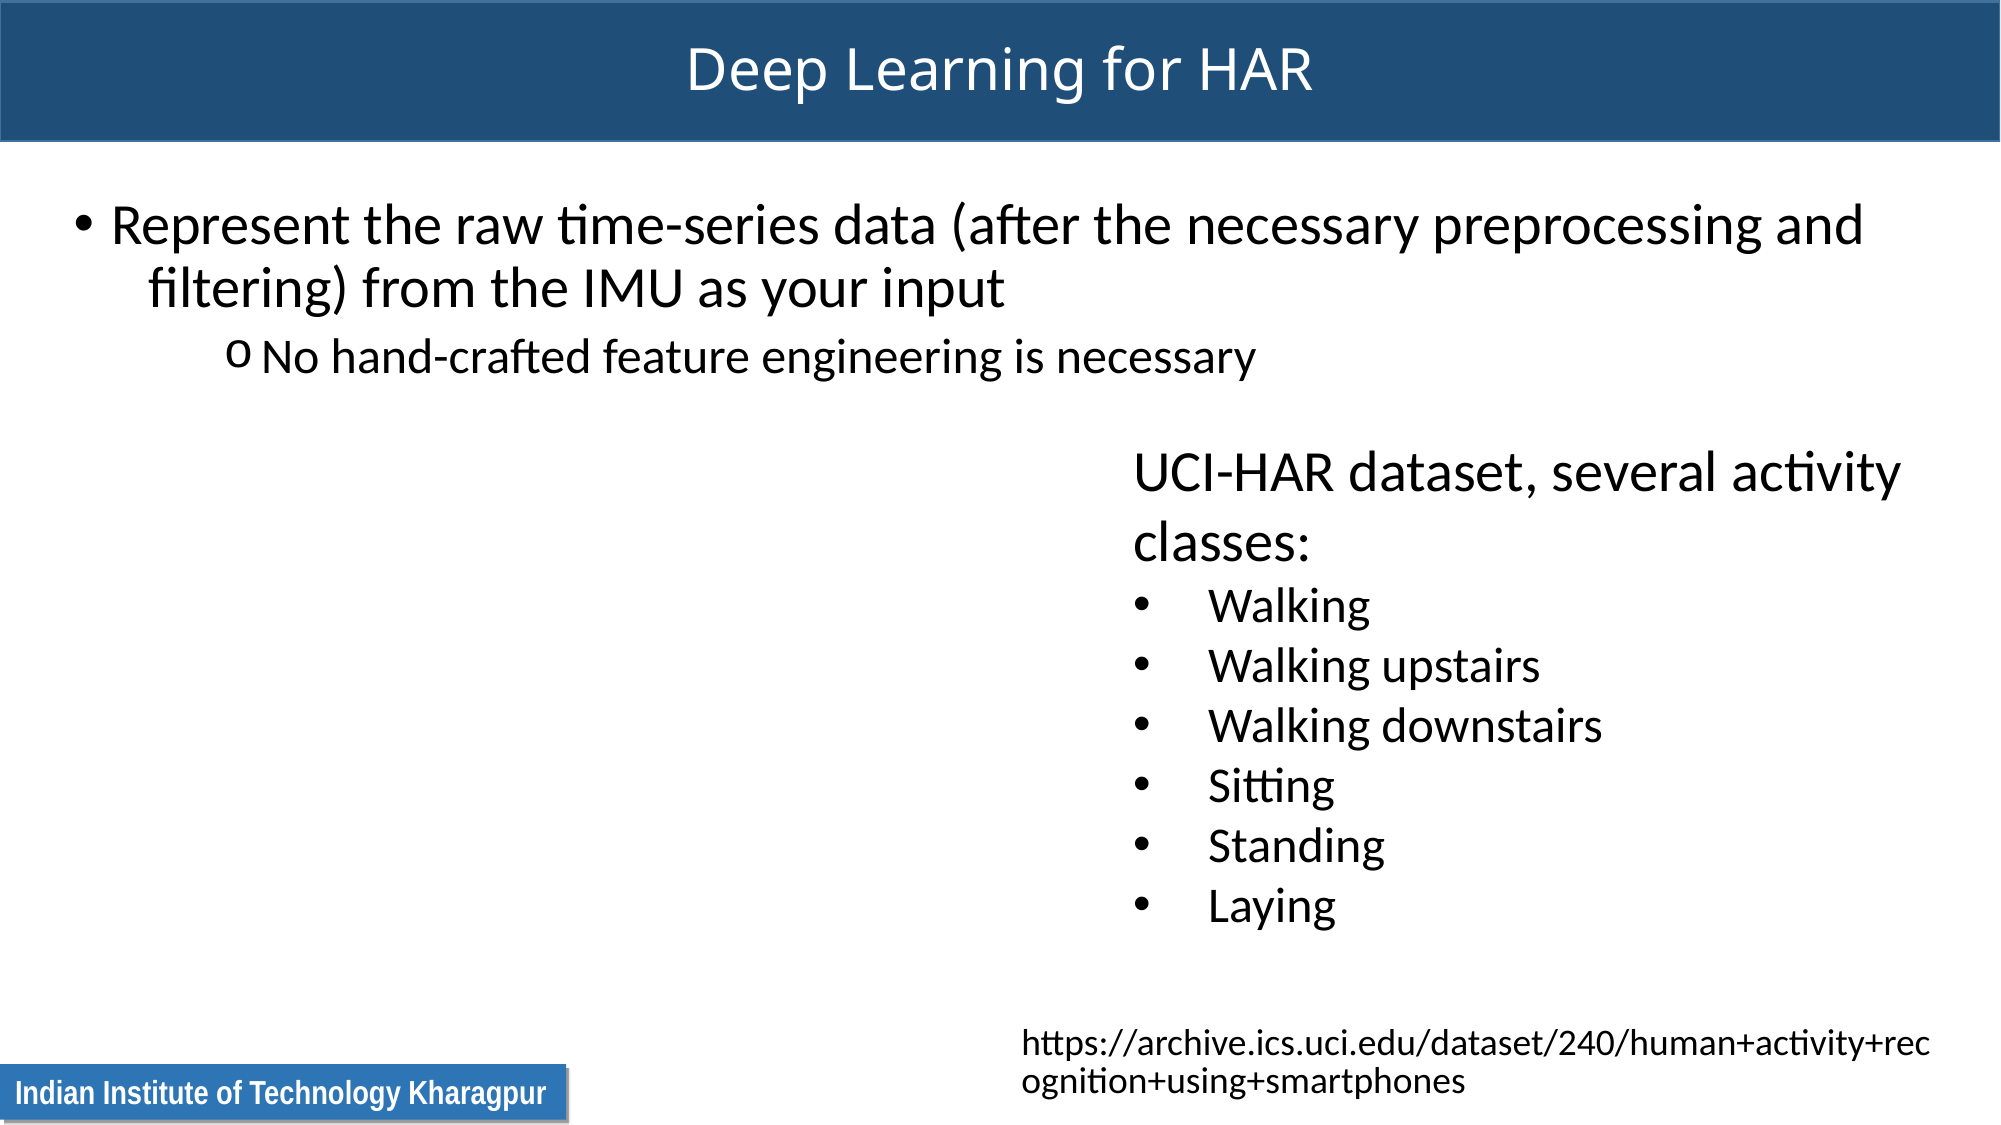

Deep Learning for HAR
# Represent the raw time-series data (after the necessary preprocessing and filtering) from the IMU as your input
No hand-crafted feature engineering is necessary
UCI-HAR dataset, several activity classes:
Walking
Walking upstairs
Walking downstairs
Sitting
Standing
Laying
https://archive.ics.uci.edu/dataset/240/human+activity+recognition+using+smartphones